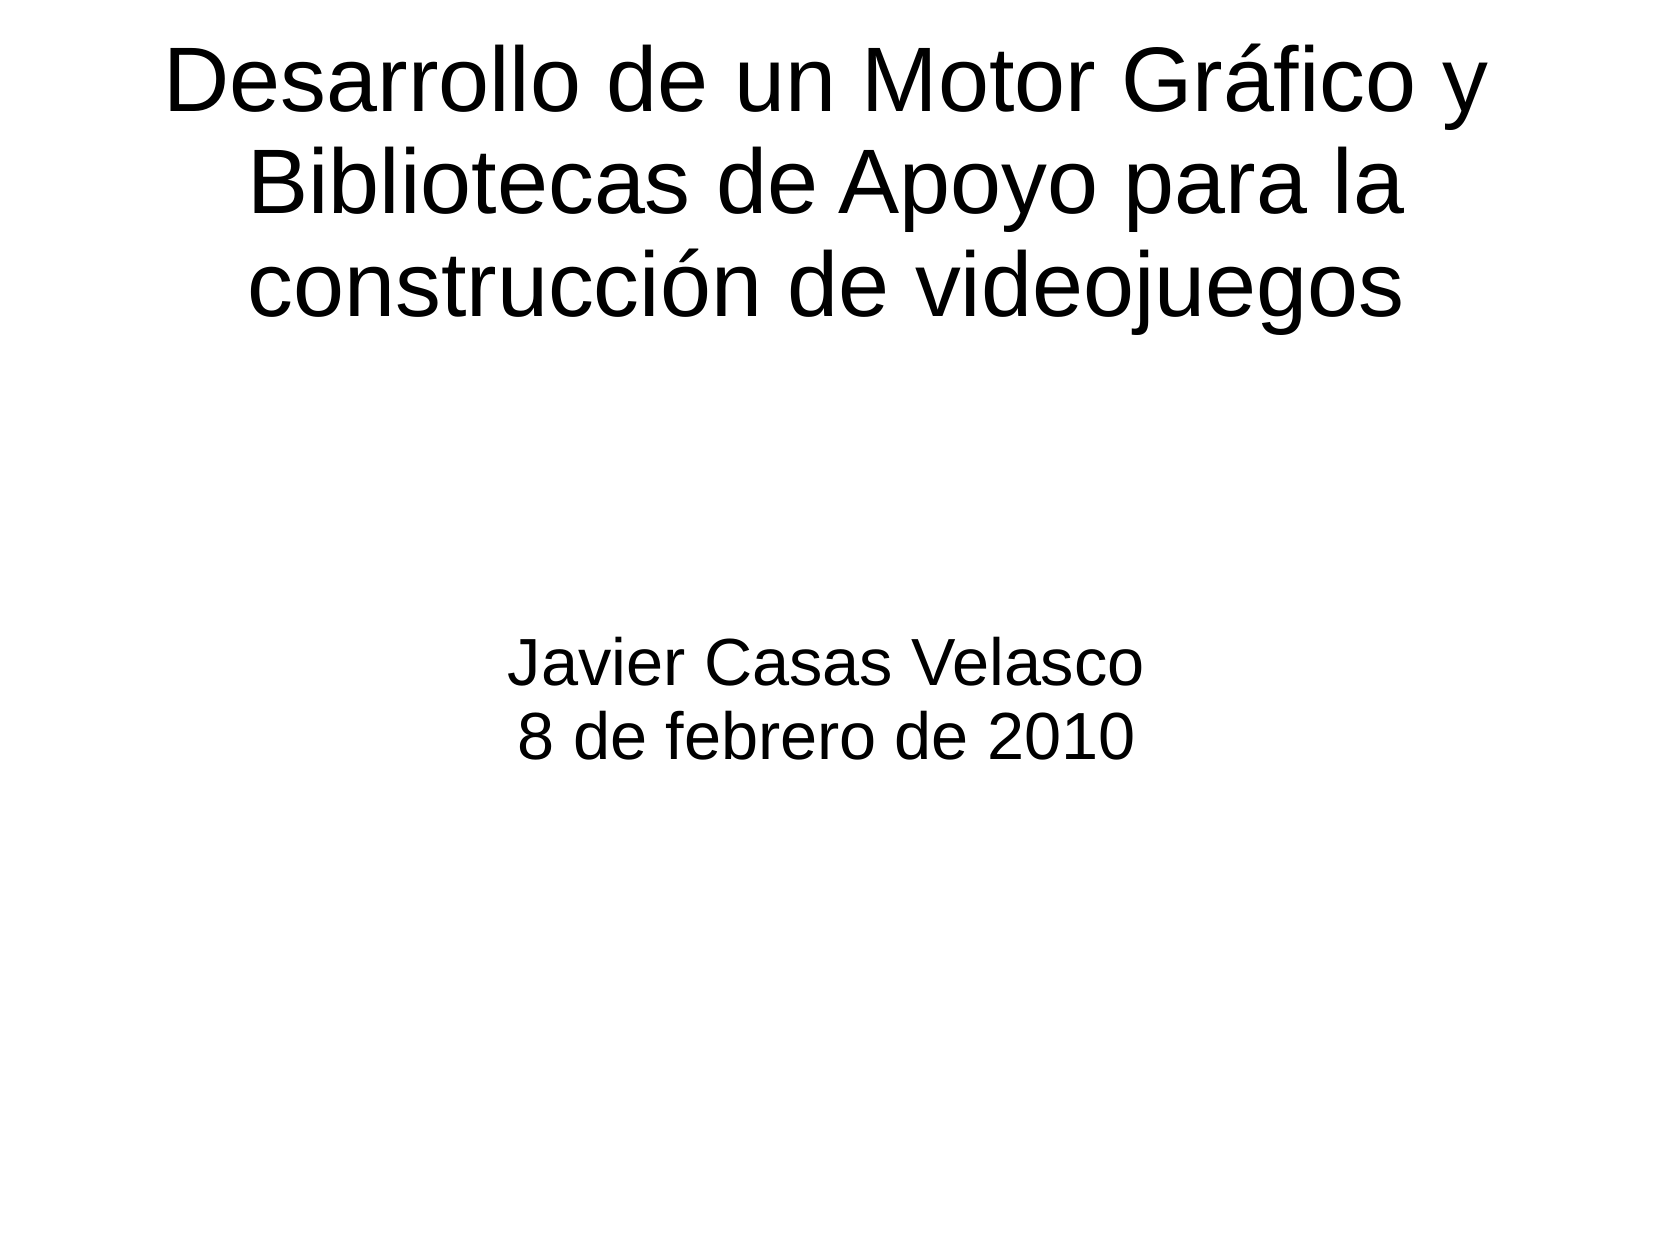

# Desarrollo de un Motor Gráfico y Bibliotecas de Apoyo para la construcción de videojuegos
Javier Casas Velasco
8 de febrero de 2010